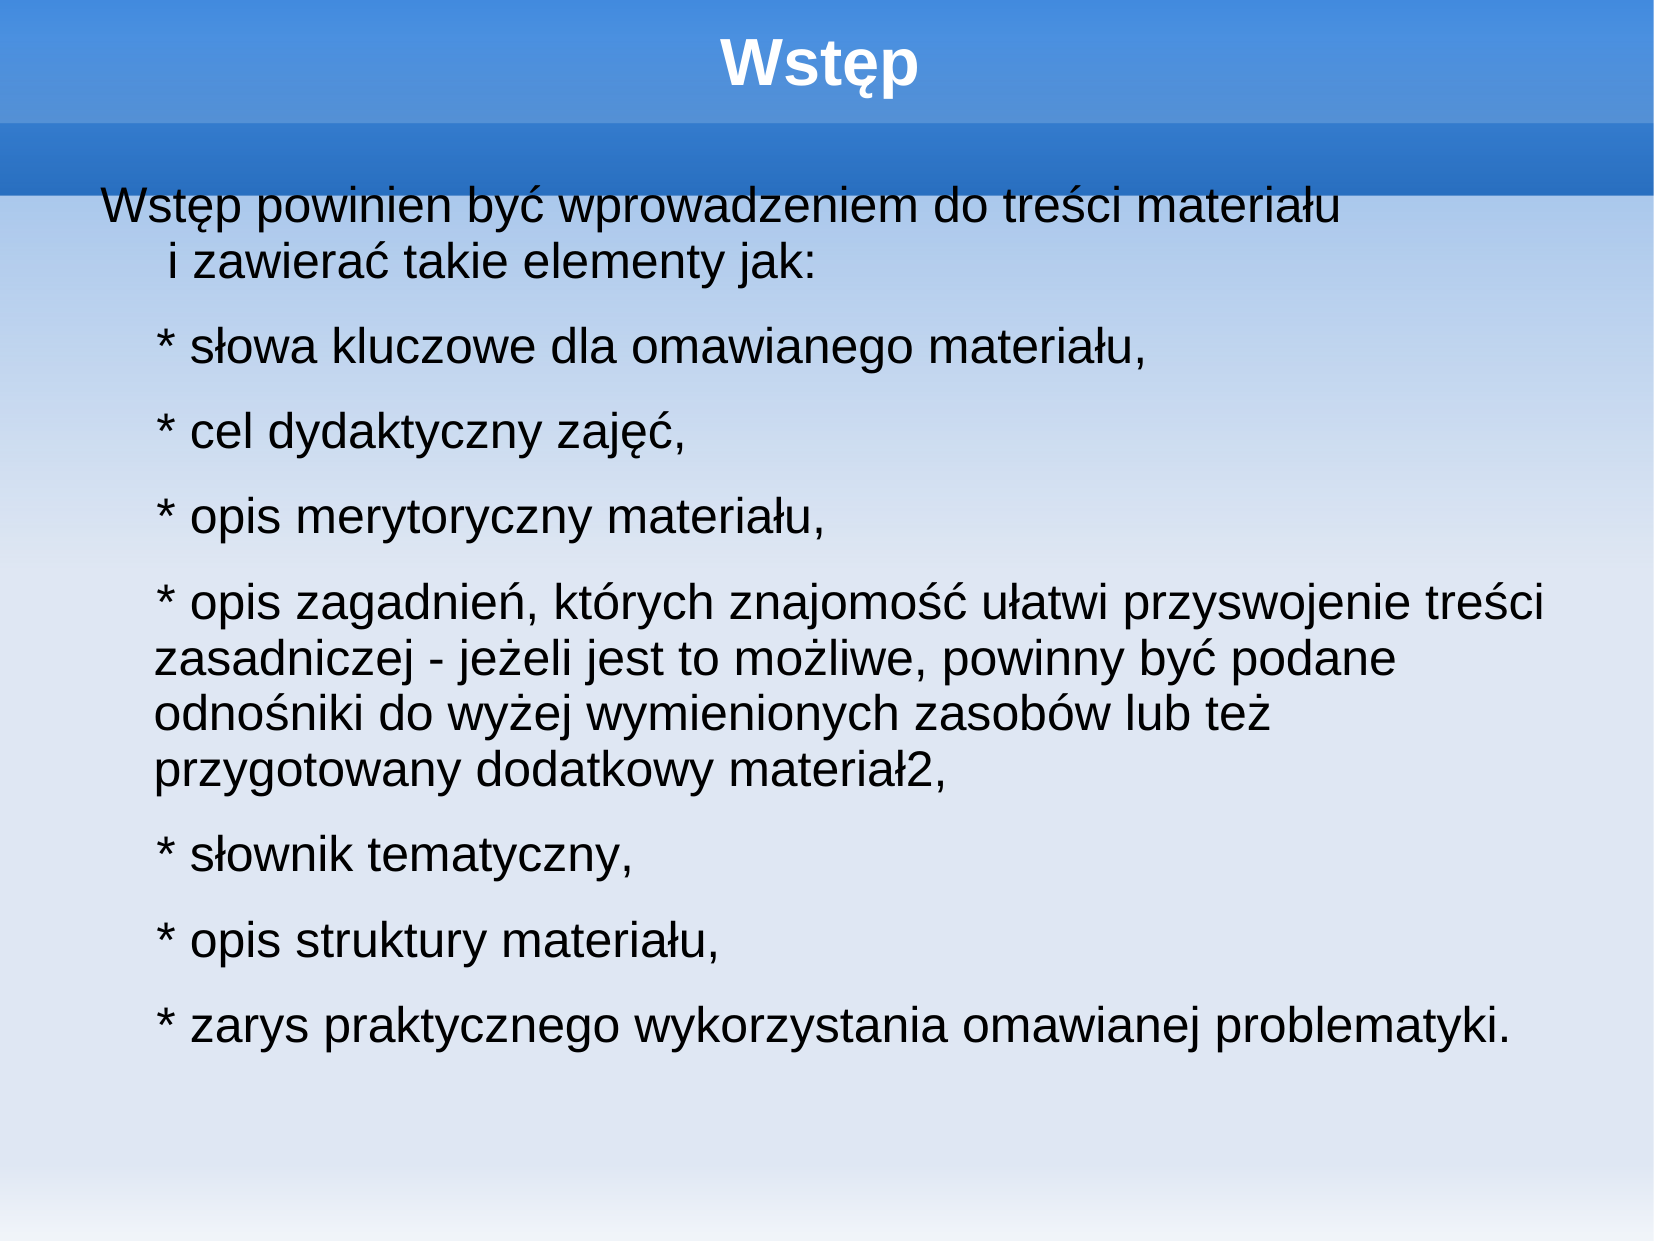

# Wstęp
Wstęp powinien być wprowadzeniem do treści materiału
 i zawierać takie elementy jak:
 * słowa kluczowe dla omawianego materiału,
 * cel dydaktyczny zajęć,
 * opis merytoryczny materiału,
 * opis zagadnień, których znajomość ułatwi przyswojenie treści zasadniczej - jeżeli jest to możliwe, powinny być podane odnośniki do wyżej wymienionych zasobów lub też przygotowany dodatkowy materiał2,
 * słownik tematyczny,
 * opis struktury materiału,
 * zarys praktycznego wykorzystania omawianej problematyki.